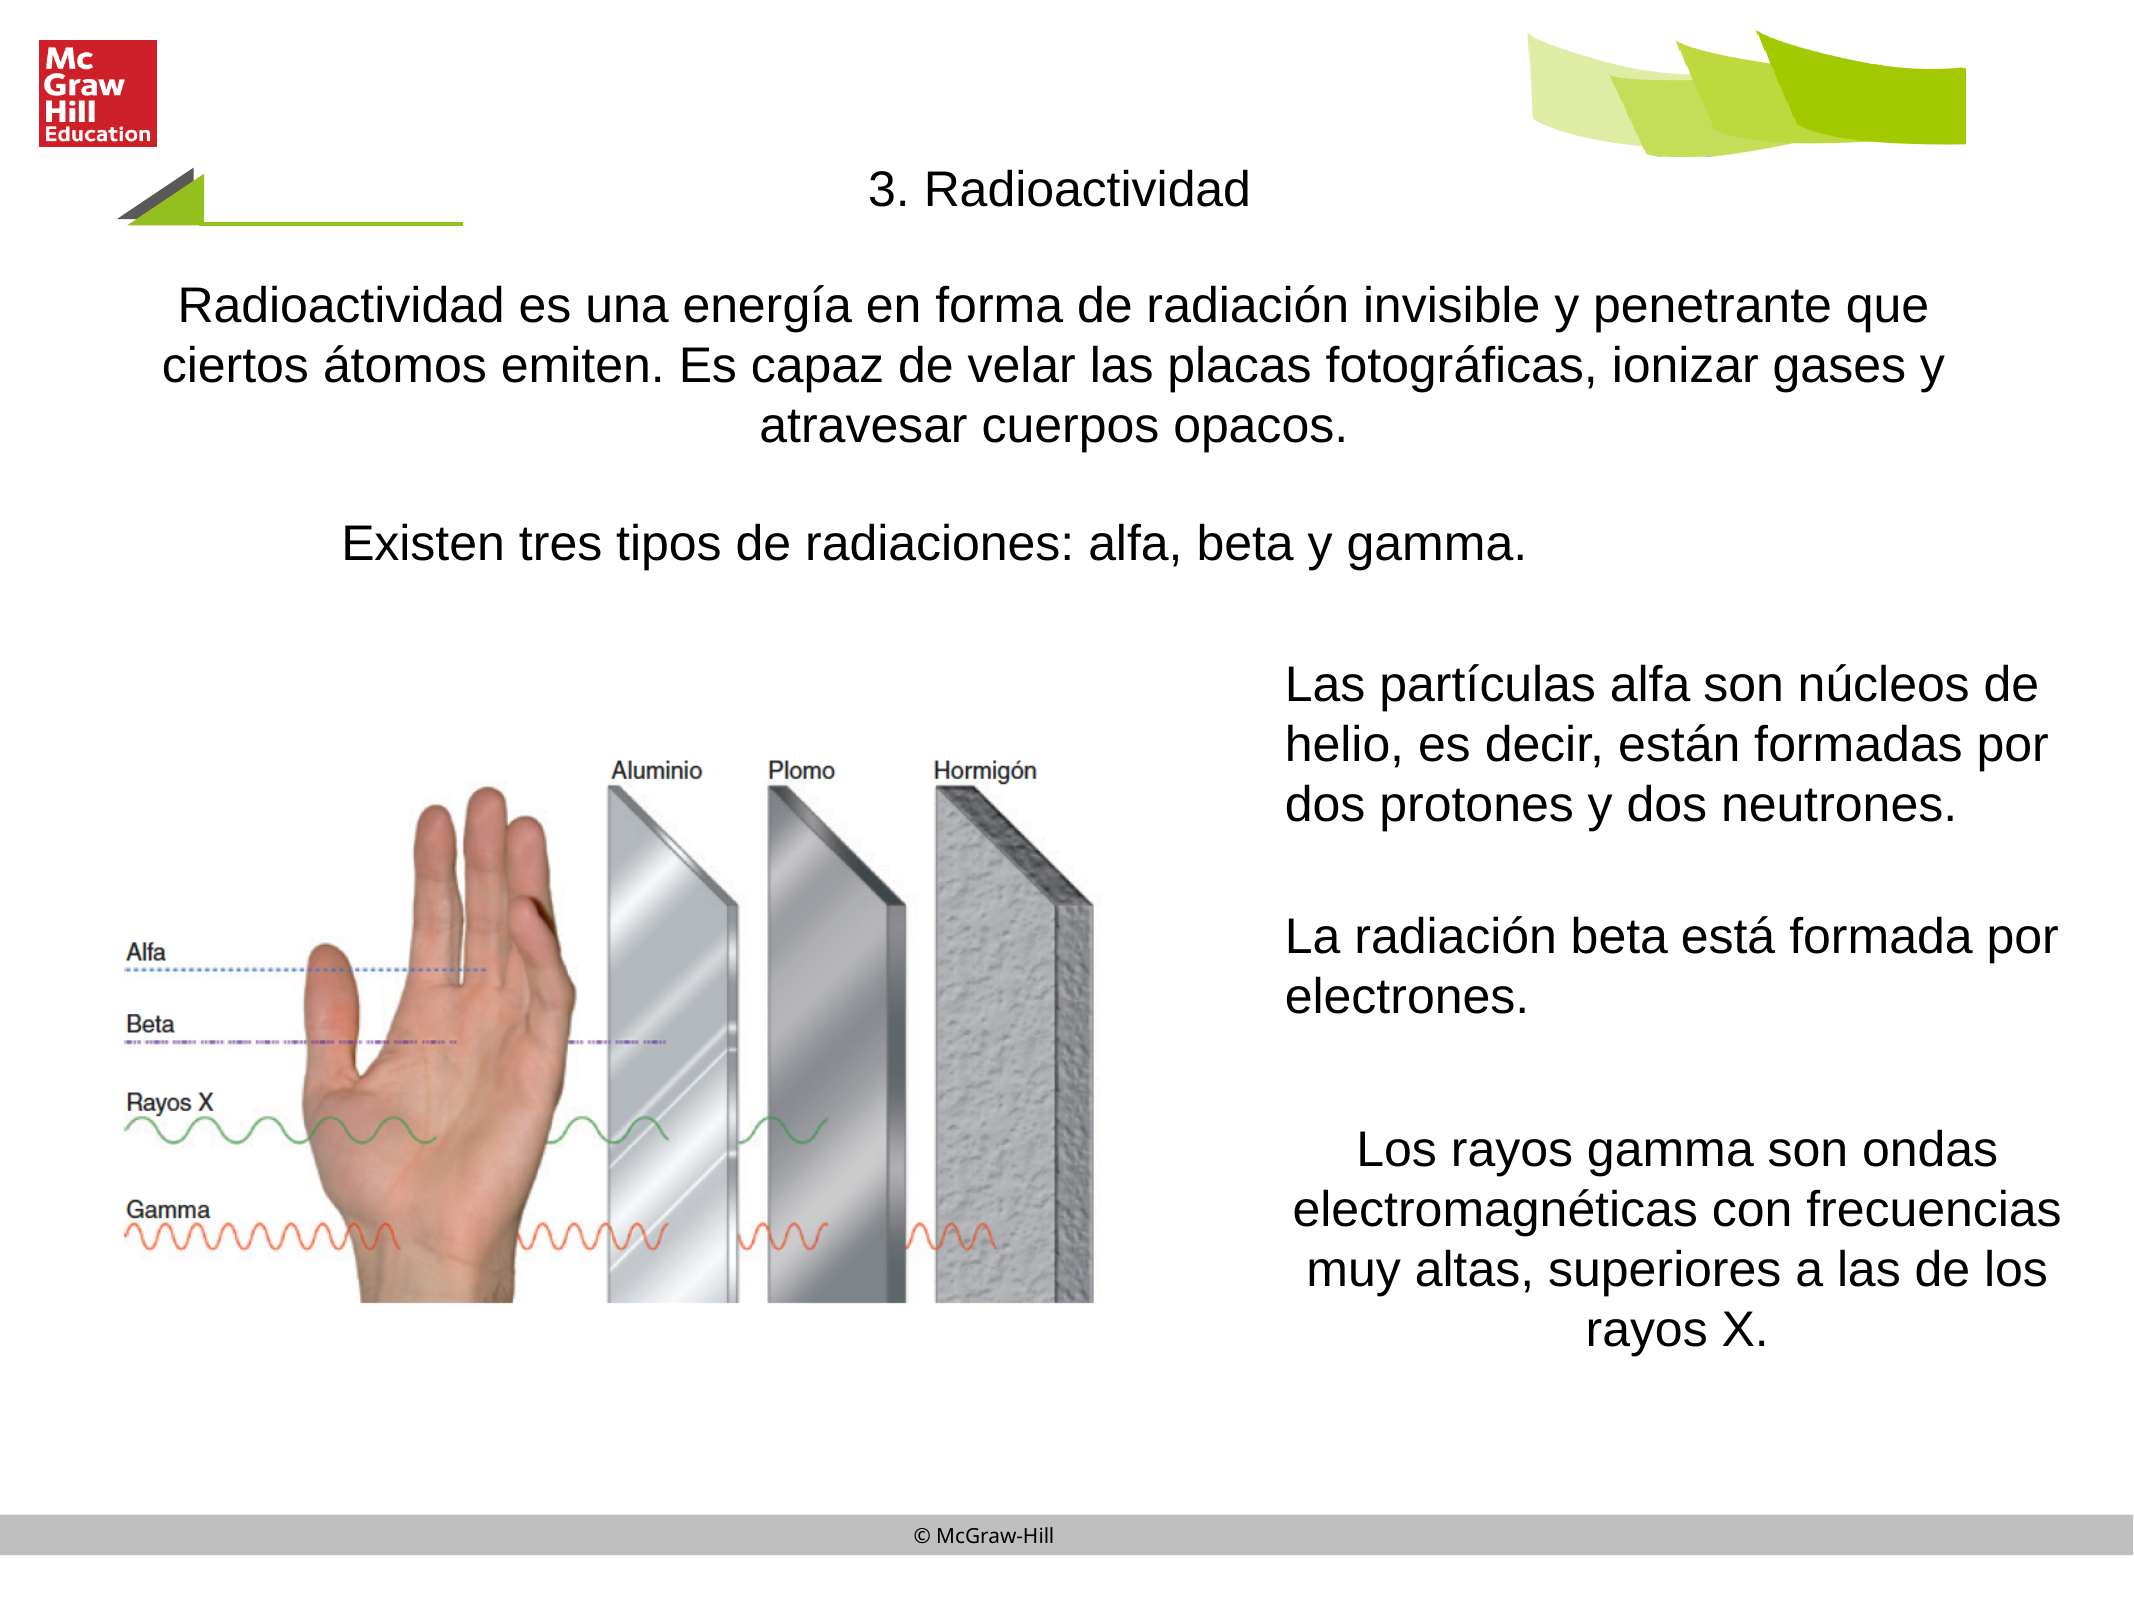

3. Radioactividad
Radioactividad es una energía en forma de radiación invisible y penetrante que ciertos átomos emiten. Es capaz de velar las placas fotográficas, ionizar gases y atravesar cuerpos opacos.
Existen tres tipos de radiaciones: alfa, beta y gamma.
Las partículas alfa son núcleos de helio, es decir, están formadas por dos protones y dos neutrones.
La radiación beta está formada por electrones.
Los rayos gamma son ondas electromagnéticas con frecuencias muy altas, superiores a las de los rayos X.
© McGraw-Hill